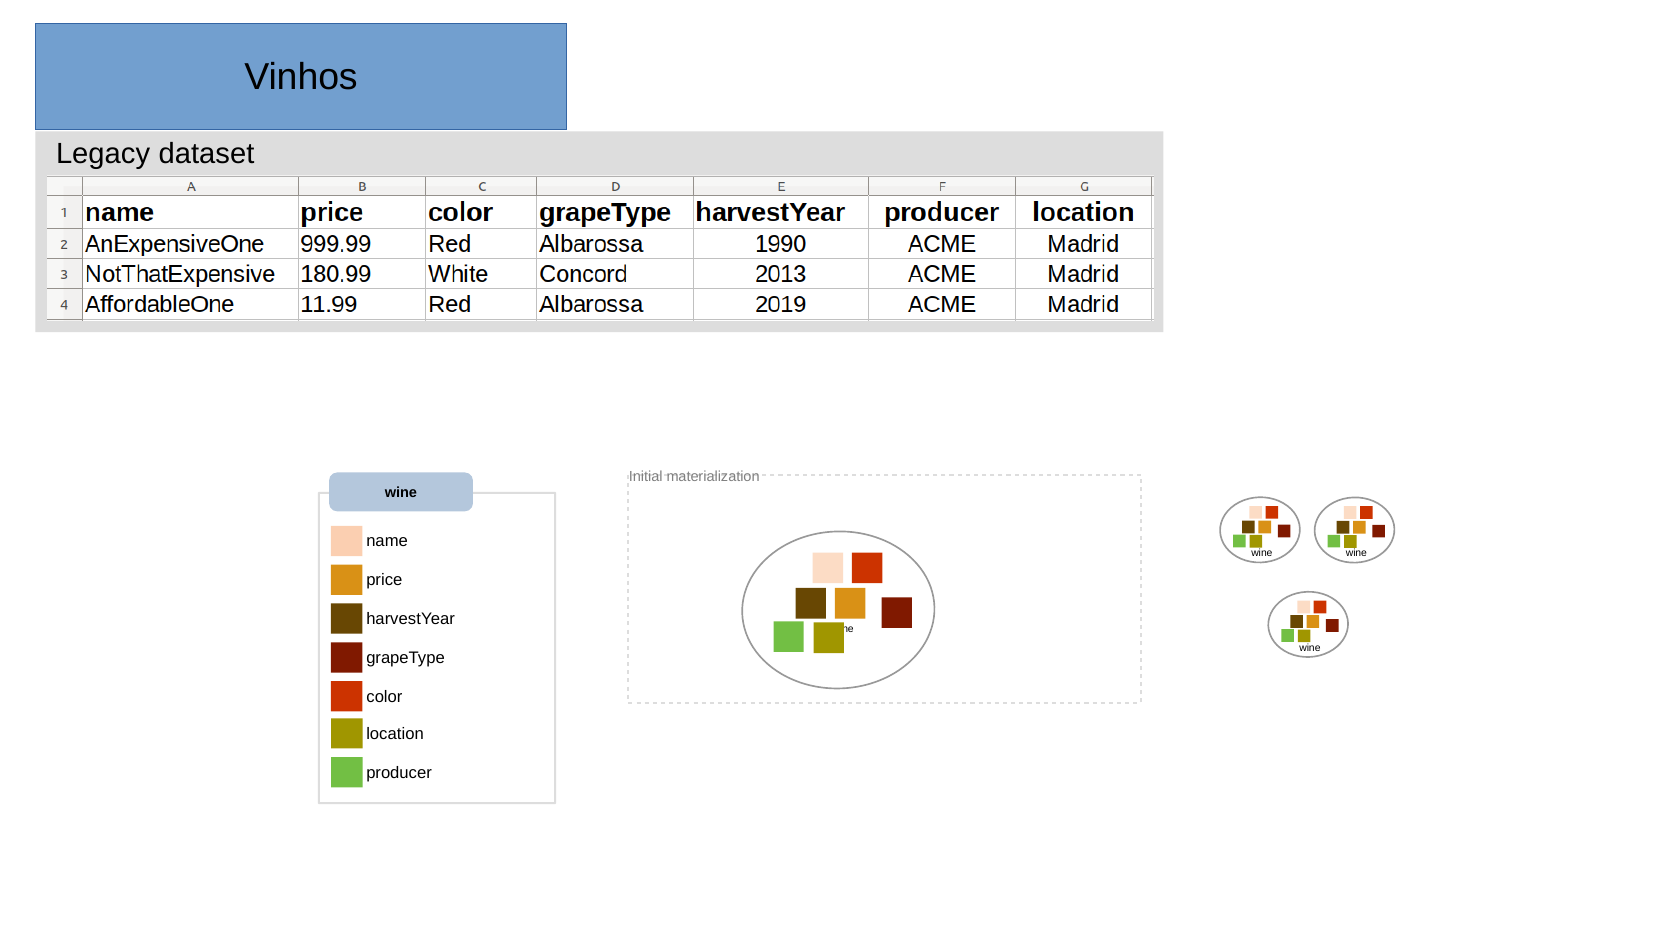

Vinhos
Legacy dataset
Initial materialization
wine
name
wine
wine
price
harvestYear
wine
wine
grapeType
color
location
producer